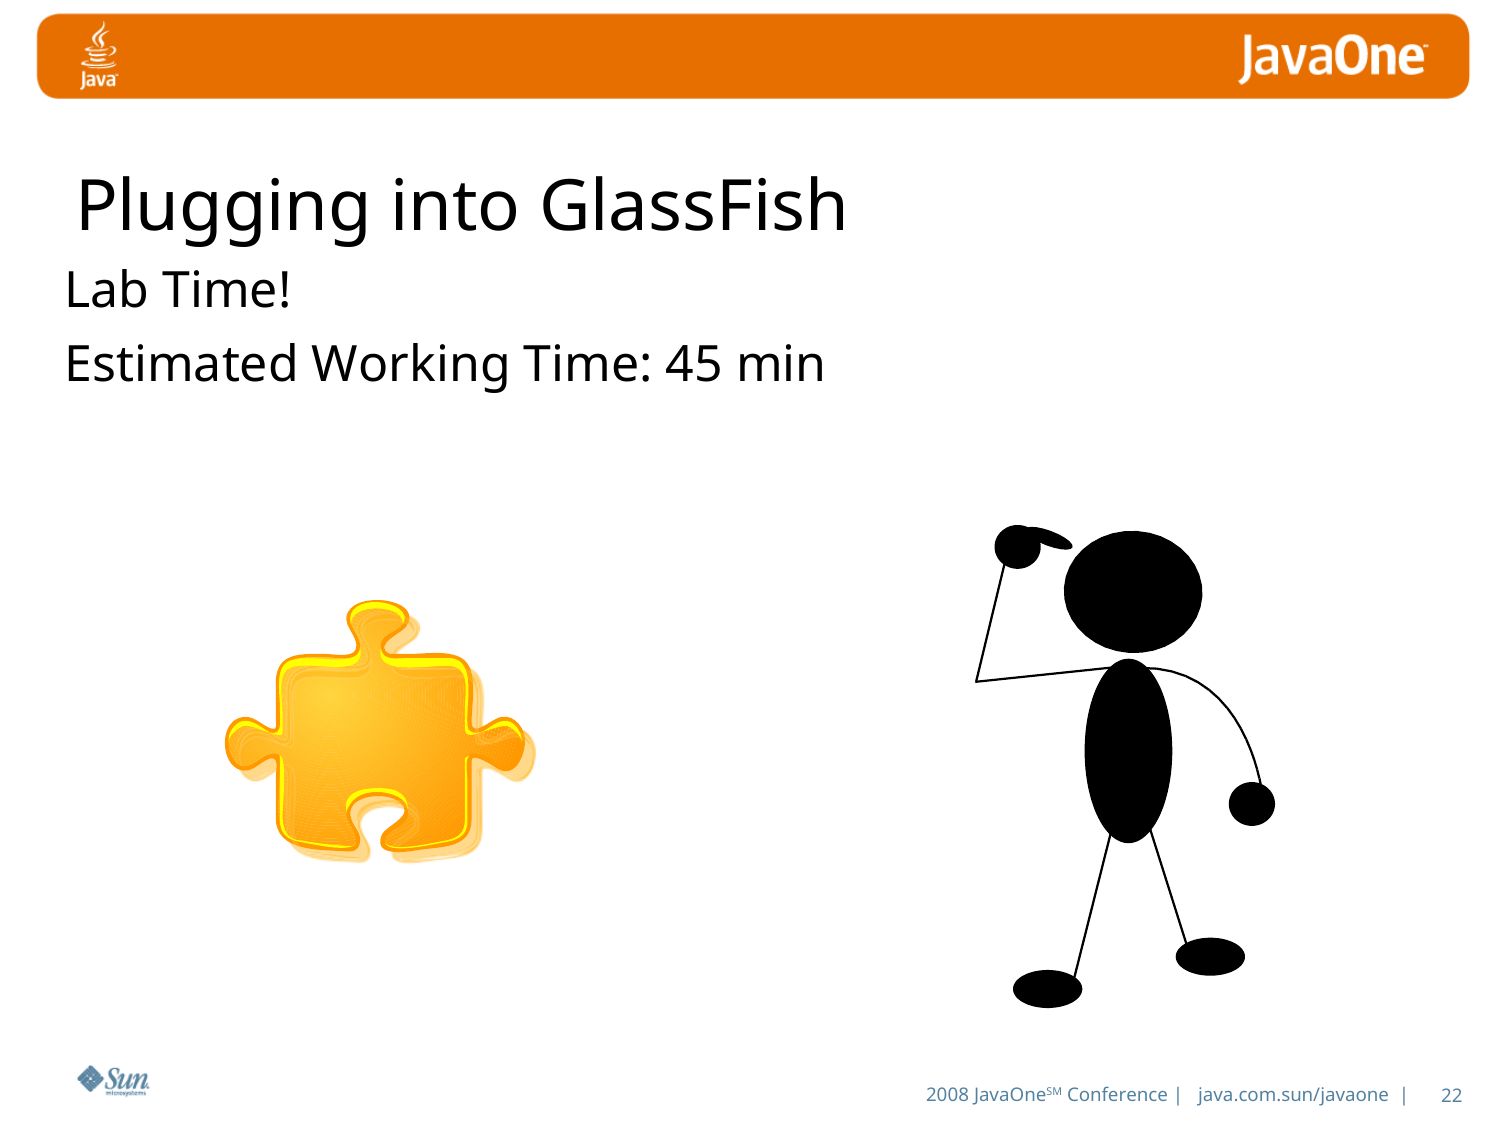

# Plugging into GlassFish
Lab Time!
Estimated Working Time: 45 min